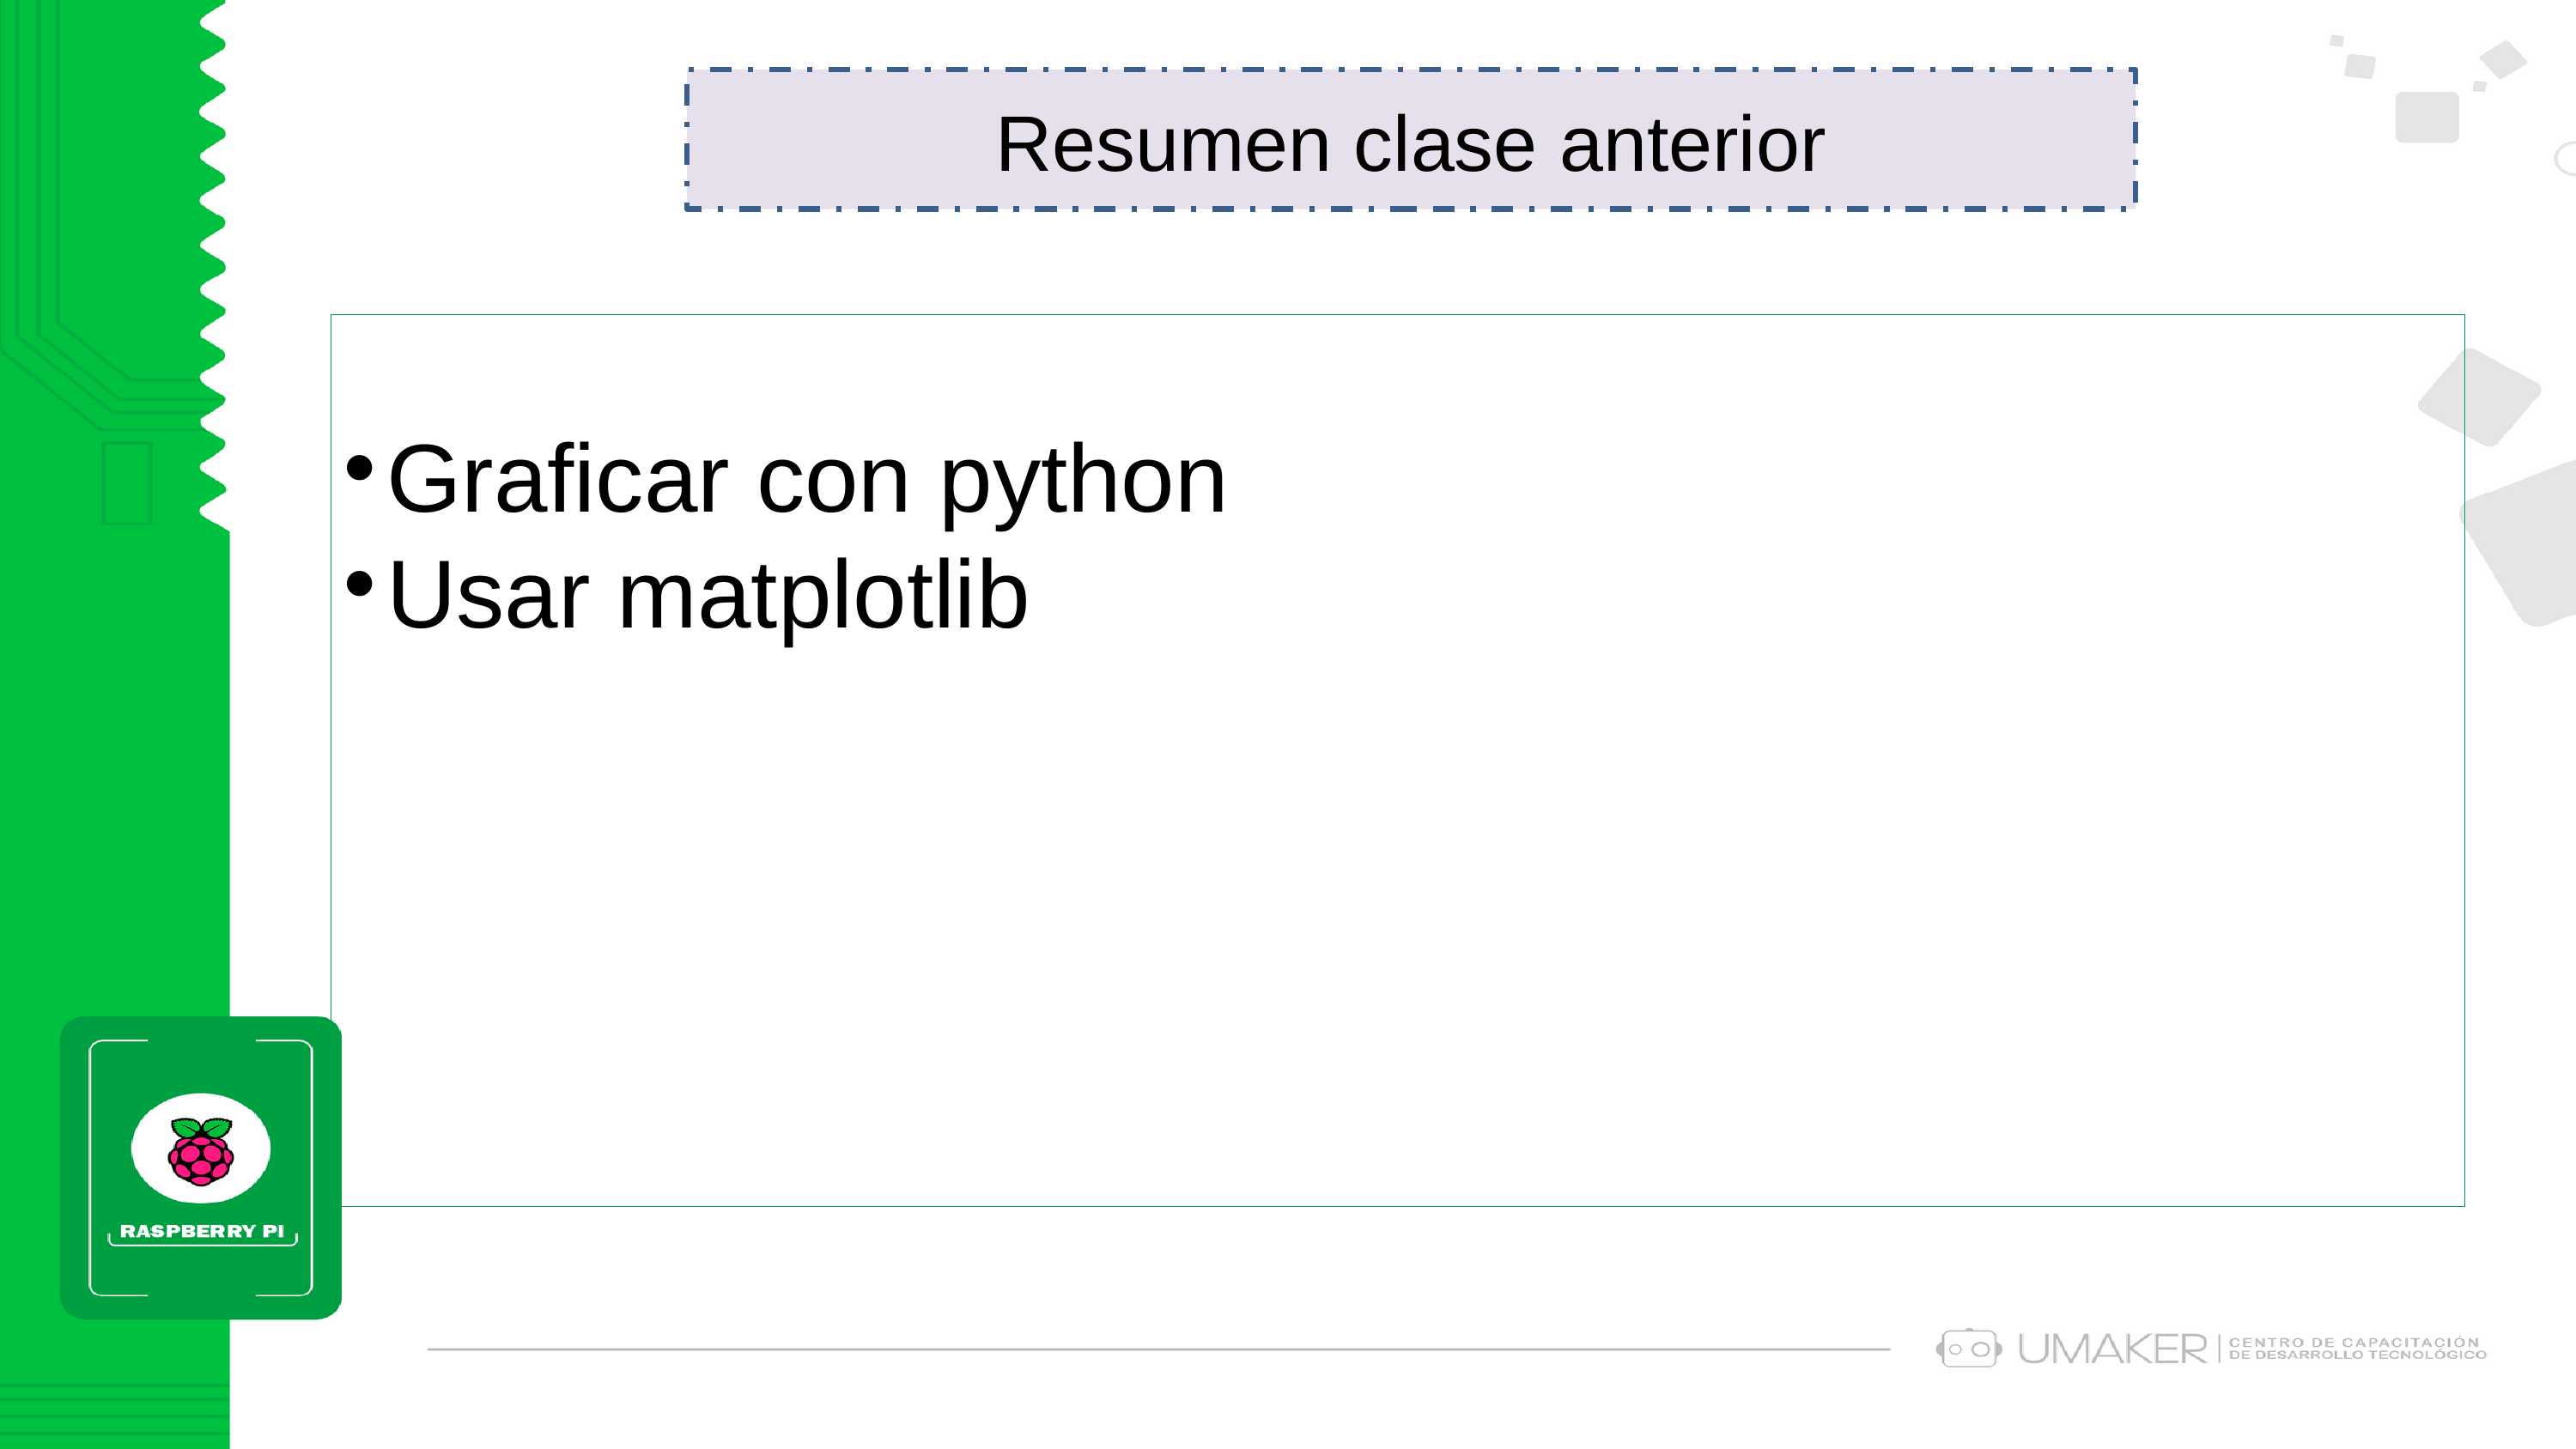

Resumen clase anterior
Graficar con python
Usar matplotlib